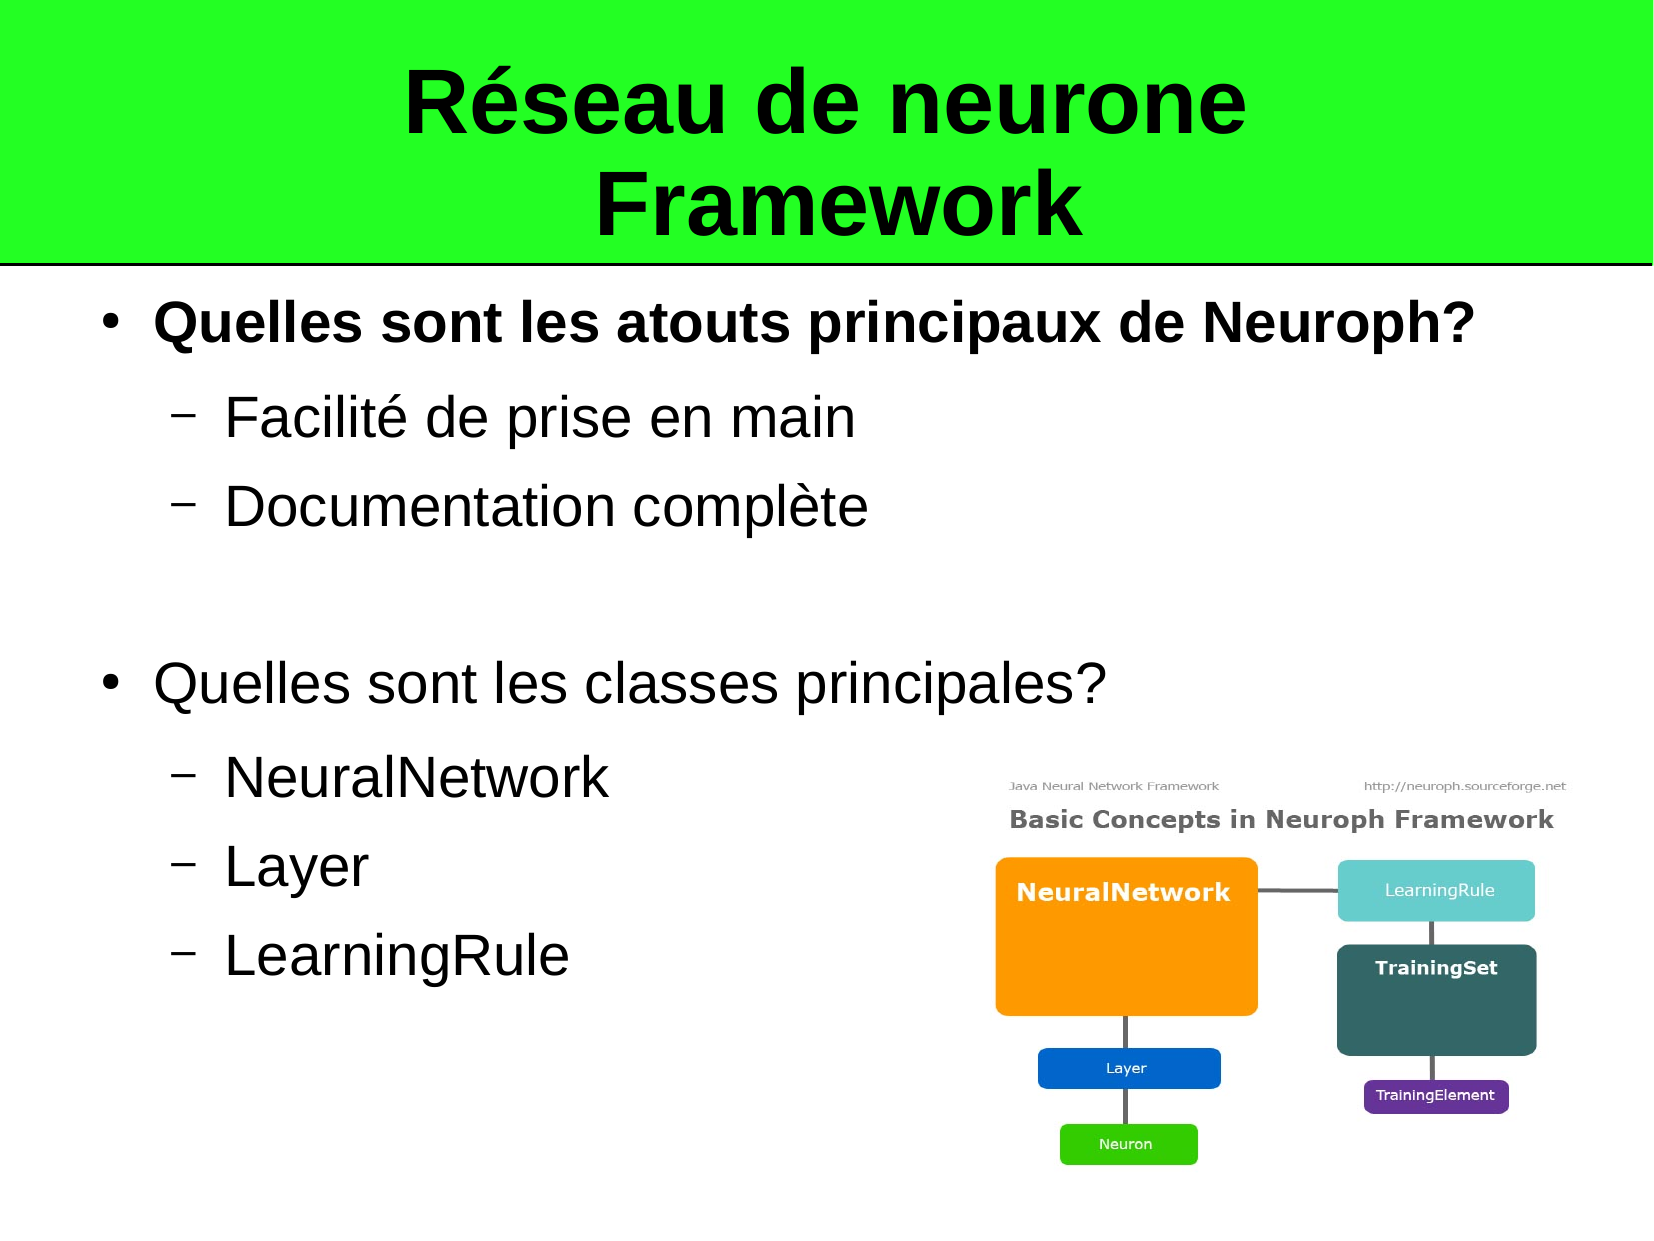

# Réseau de neurone Framework
Quelles sont les atouts principaux de Neuroph?
Facilité de prise en main
Documentation complète
Quelles sont les classes principales?
NeuralNetwork
Layer
LearningRule